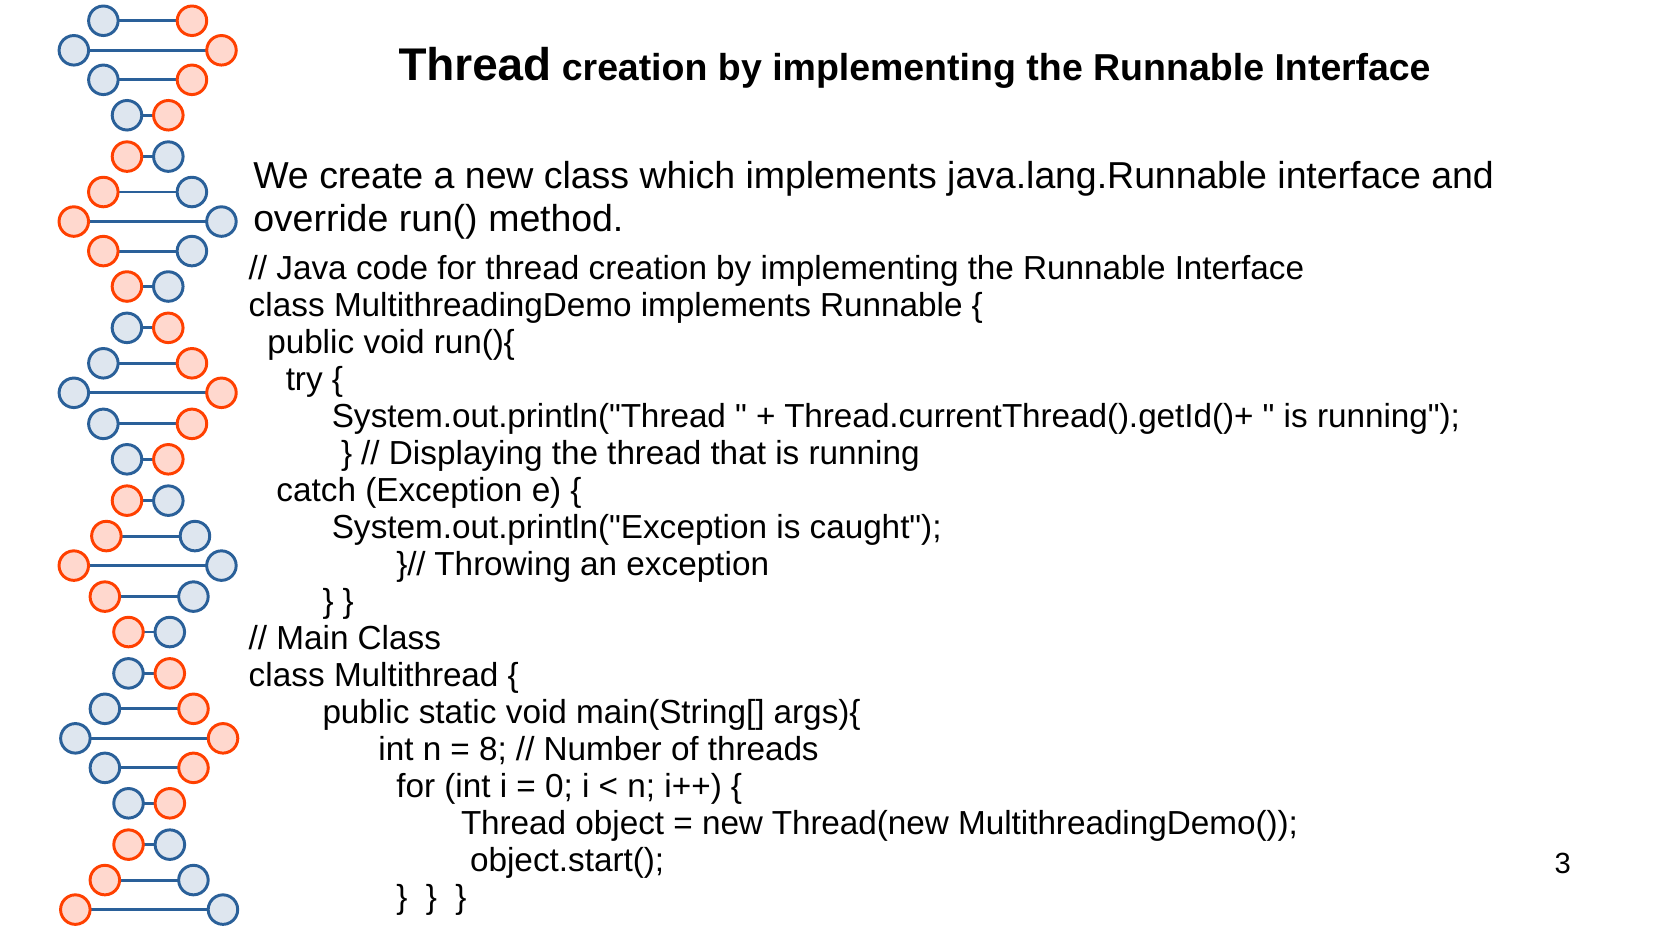

Thread creation by implementing the Runnable Interface
We create a new class which implements java.lang.Runnable interface and override run() method.
// Java code for thread creation by implementing the Runnable Interface
class MultithreadingDemo implements Runnable {
 public void run(){
 try {
	 System.out.println("Thread " + Thread.currentThread().getId()+ " is running");
	 } // Displaying the thread that is running
 catch (Exception e) {
	 System.out.println("Exception is caught");
		}// Throwing an exception
	} }
// Main Class
class Multithread {
	public static void main(String[] args){
 int n = 8; // Number of threads
		for (int i = 0; i < n; i++) {
		 Thread object = new Thread(new MultithreadingDemo());
			object.start();
		} } }
3